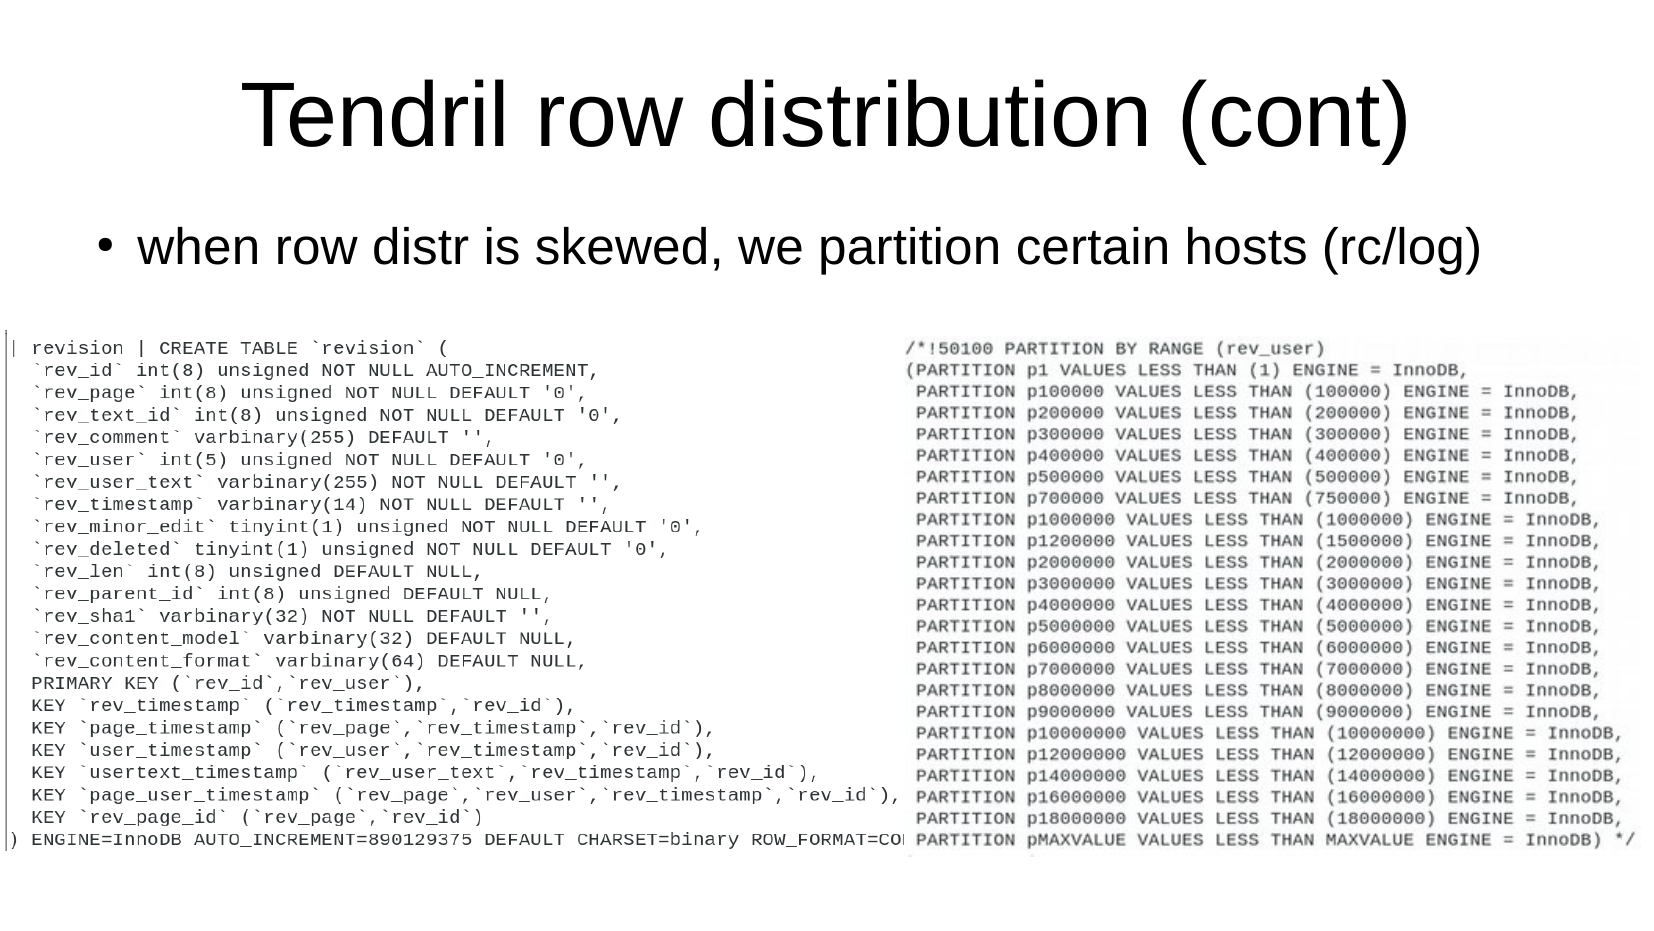

# Tendril row distribution (cont)
when row distr is skewed, we partition certain hosts (rc/log)